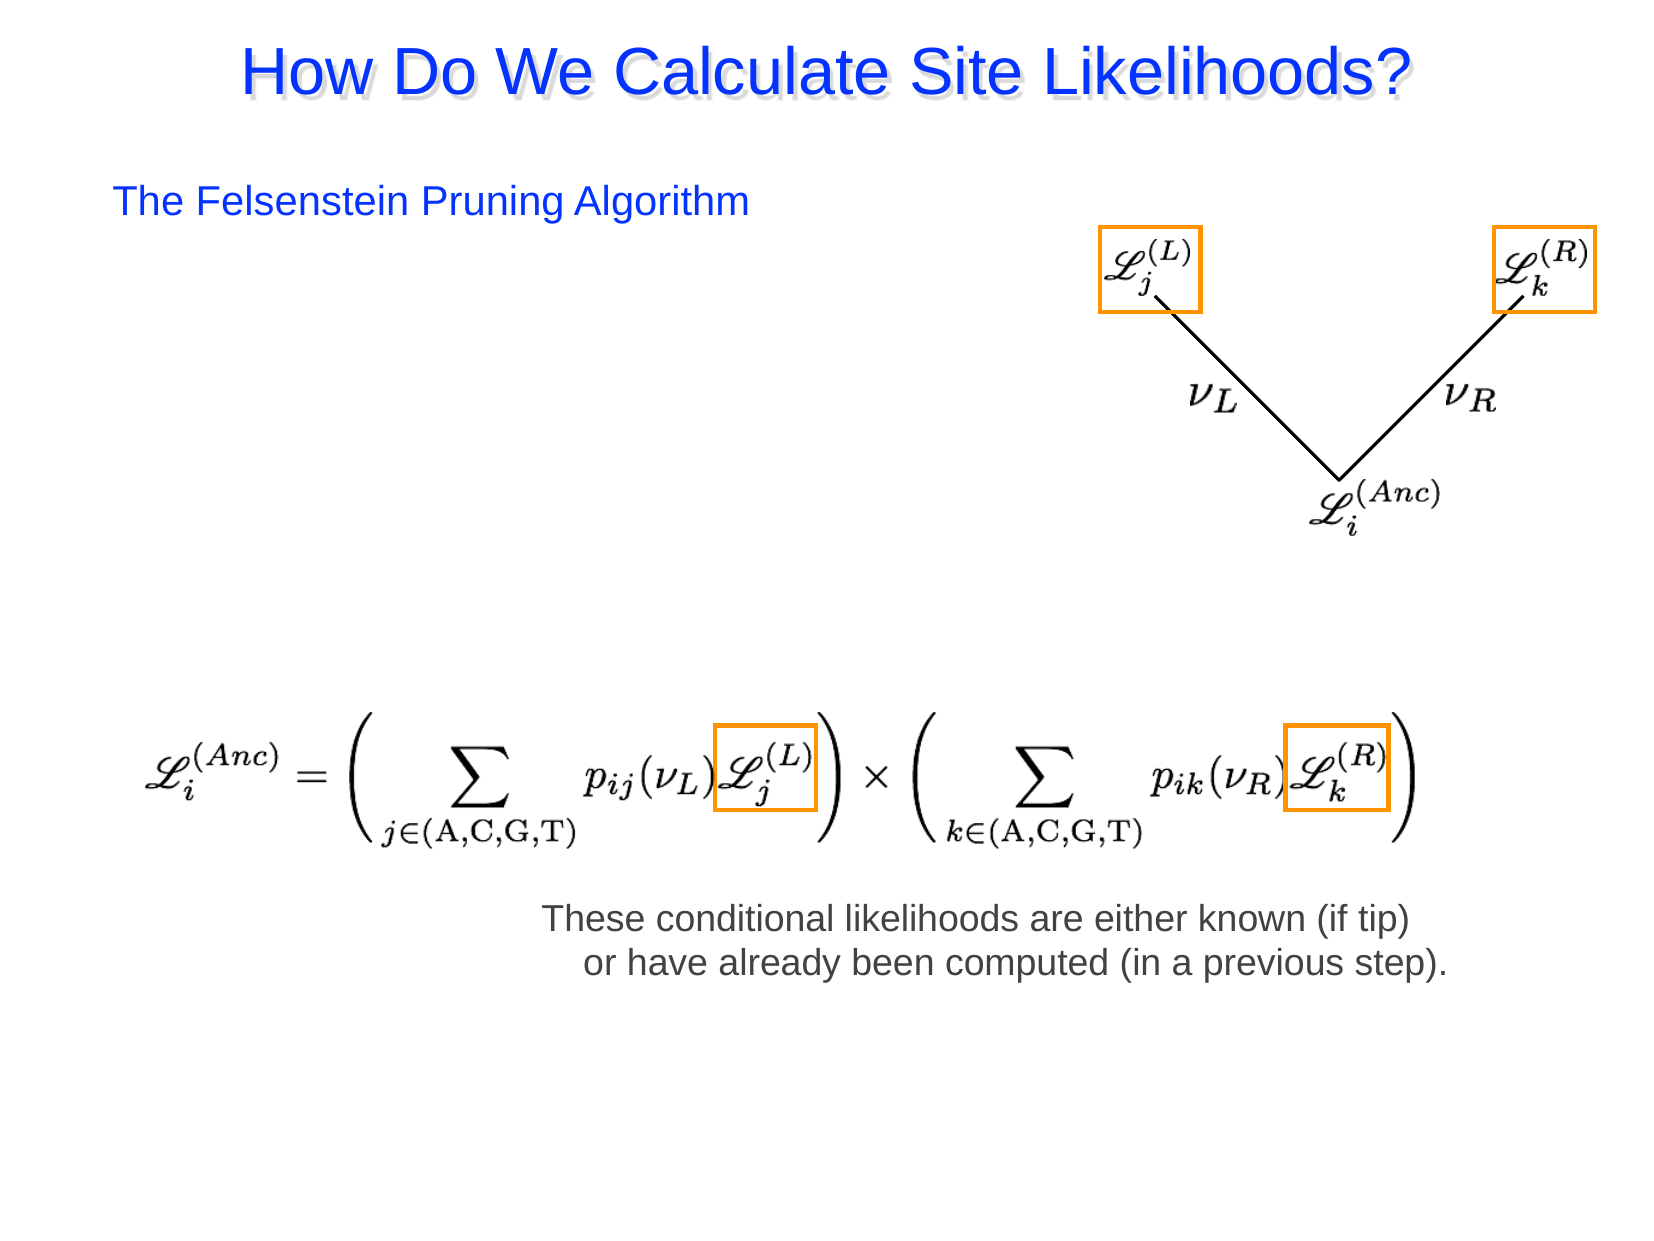

How Do We Calculate Site Likelihoods?
The Felsenstein Pruning Algorithm
These conditional likelihoods are either known (if tip)
 or have already been computed (in a previous step).